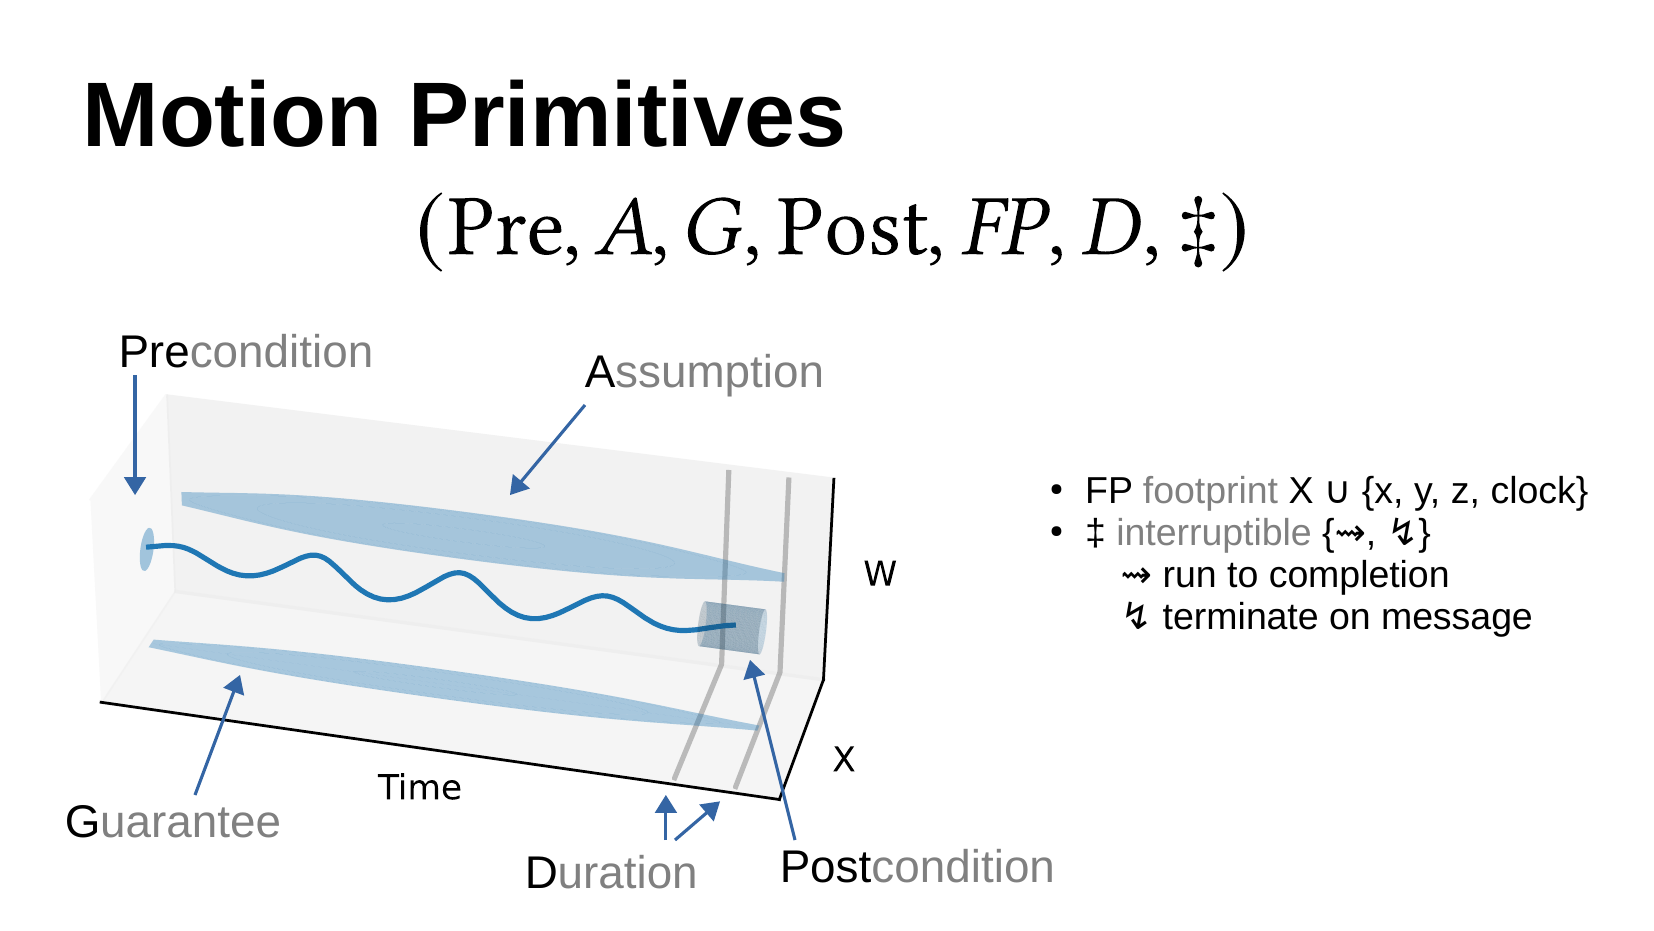

# Motion Primitives
Precondition
Assumption
FP footprint X ∪ {x, y, z, clock}
‡ interruptible {⇝, ↯}
⇝ run to completion
↯ terminate on message
Guarantee
Postcondition
Duration